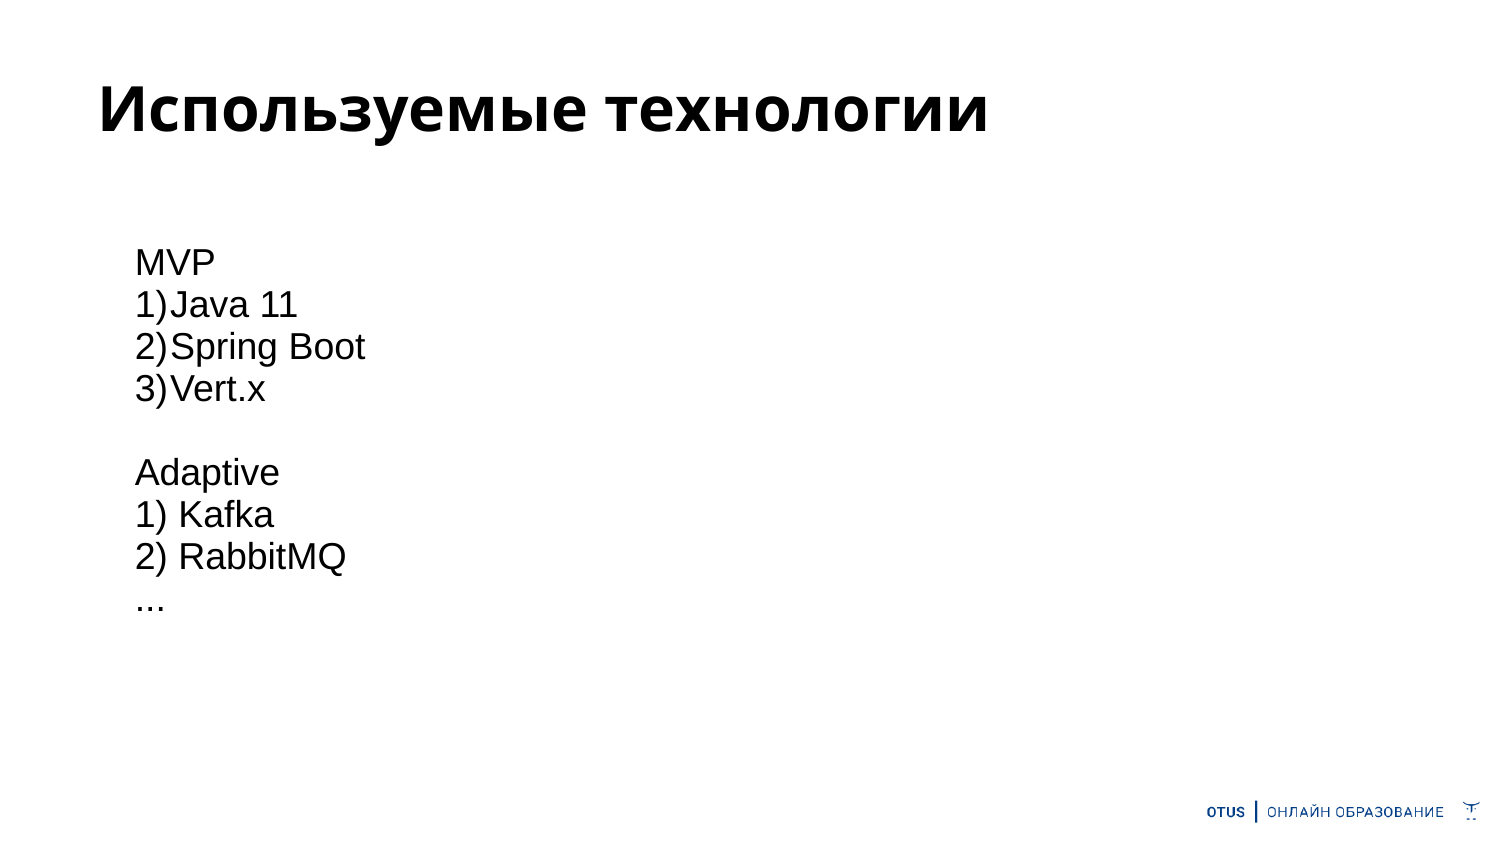

# Используемые технологии
MVP
Java 11
Spring Boot
Vert.x
Adaptive
1) Kafka
2) RabbitMQ
...